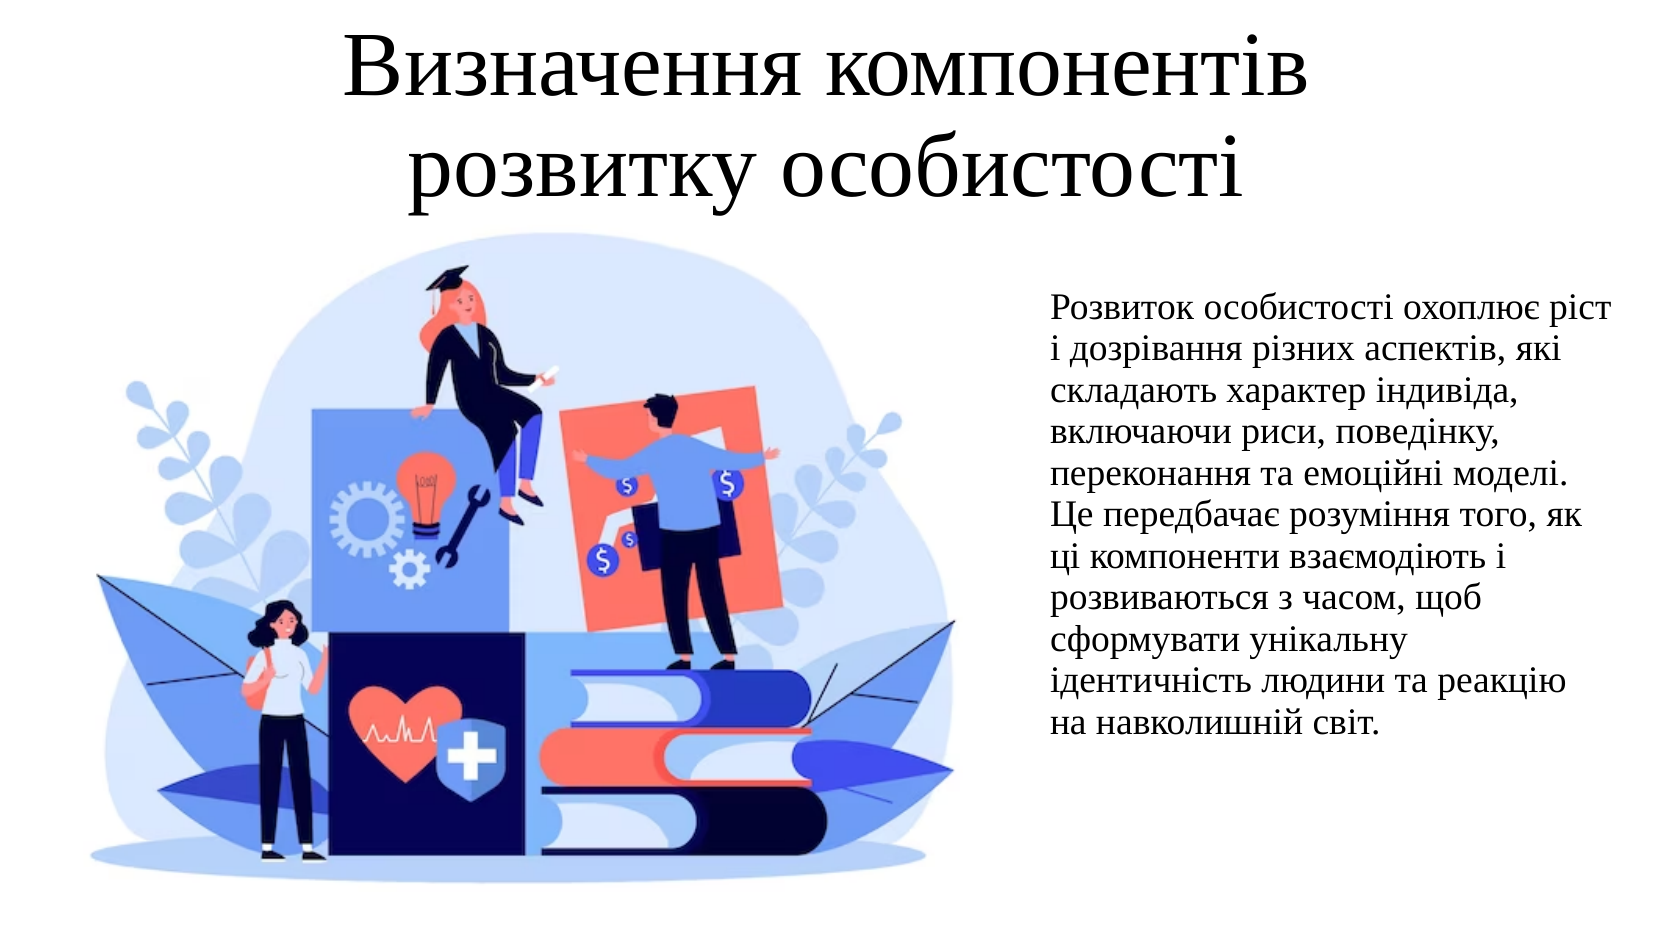

# Визначення компонентів розвитку особистості
Розвиток особистості охоплює ріст і дозрівання різних аспектів, які складають характер індивіда, включаючи риси, поведінку, переконання та емоційні моделі. Це передбачає розуміння того, як ці компоненти взаємодіють і розвиваються з часом, щоб сформувати унікальну ідентичність людини та реакцію на навколишній світ.